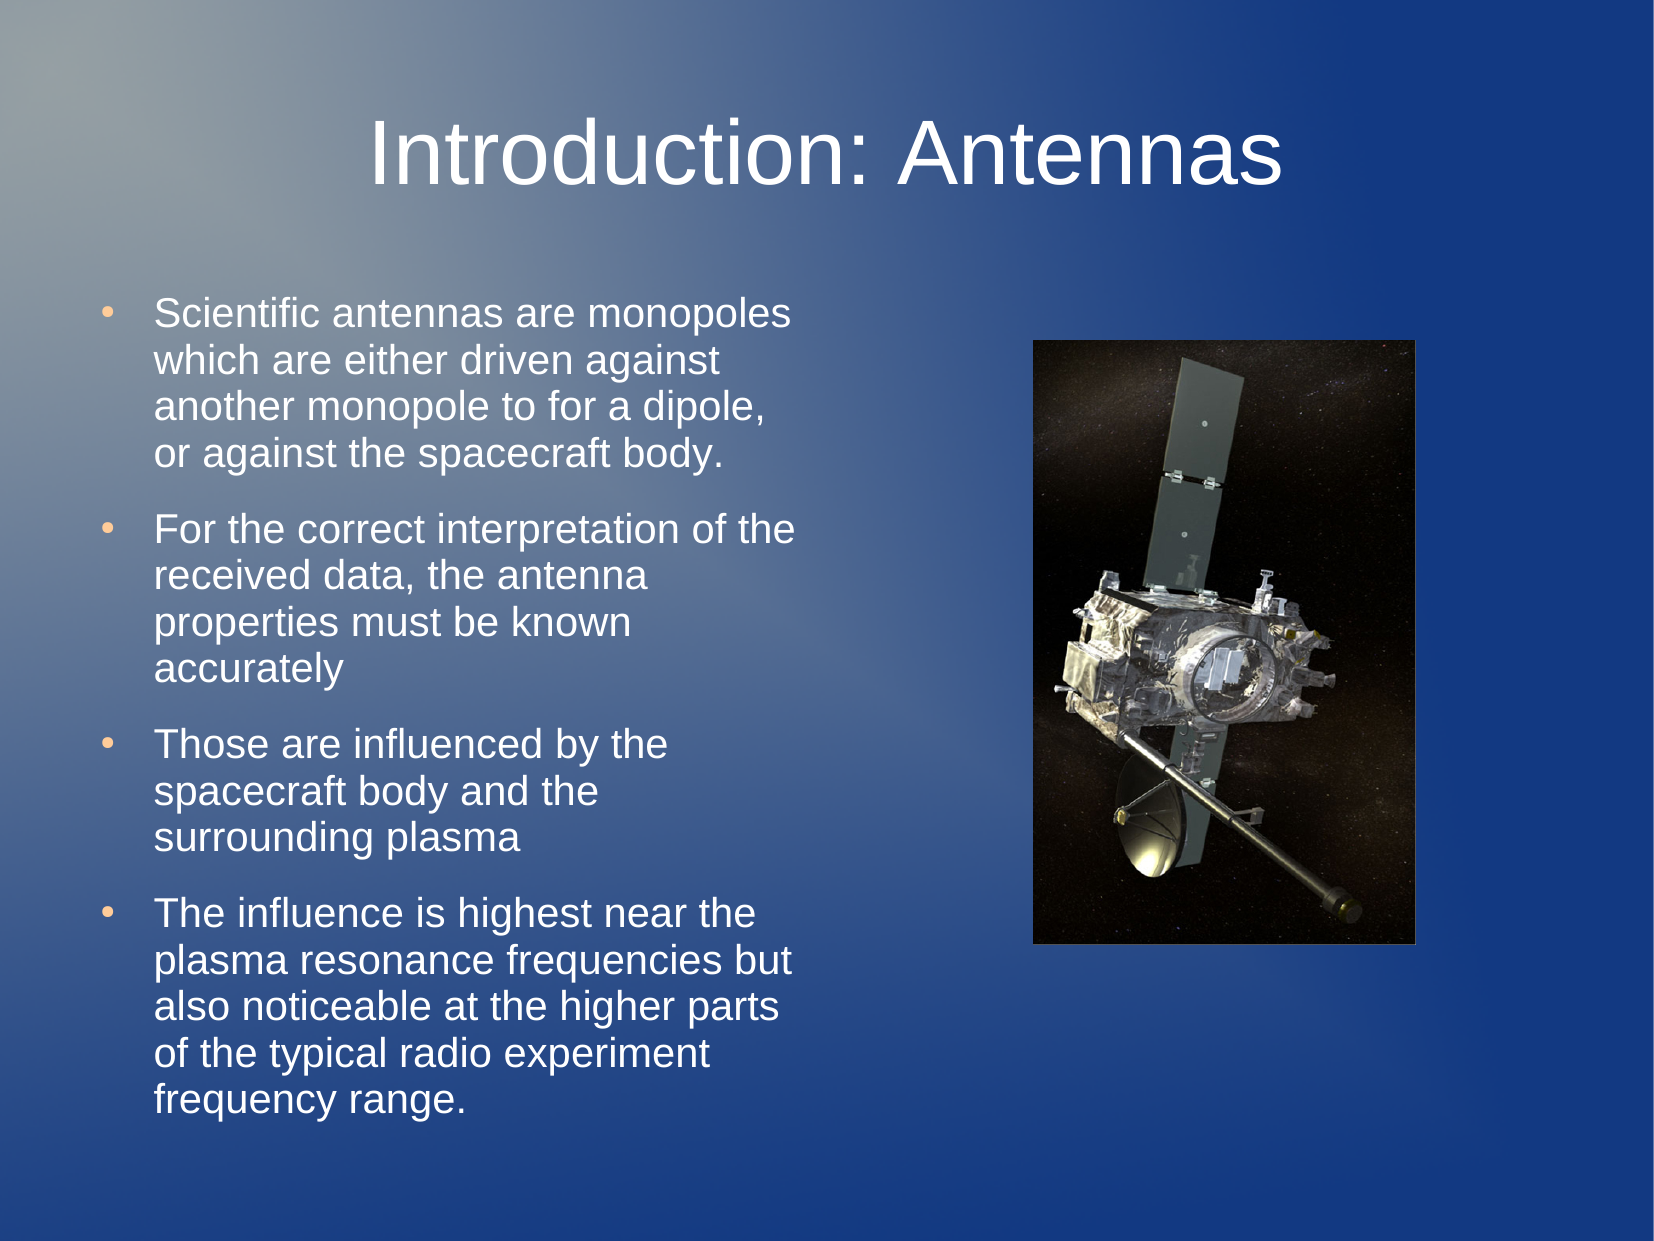

# Introduction: Antennas
Scientific antennas are monopoles which are either driven against another monopole to for a dipole, or against the spacecraft body.
For the correct interpretation of the received data, the antenna properties must be known accurately
Those are influenced by the spacecraft body and the surrounding plasma
The influence is highest near the plasma resonance frequencies but also noticeable at the higher parts of the typical radio experiment frequency range.